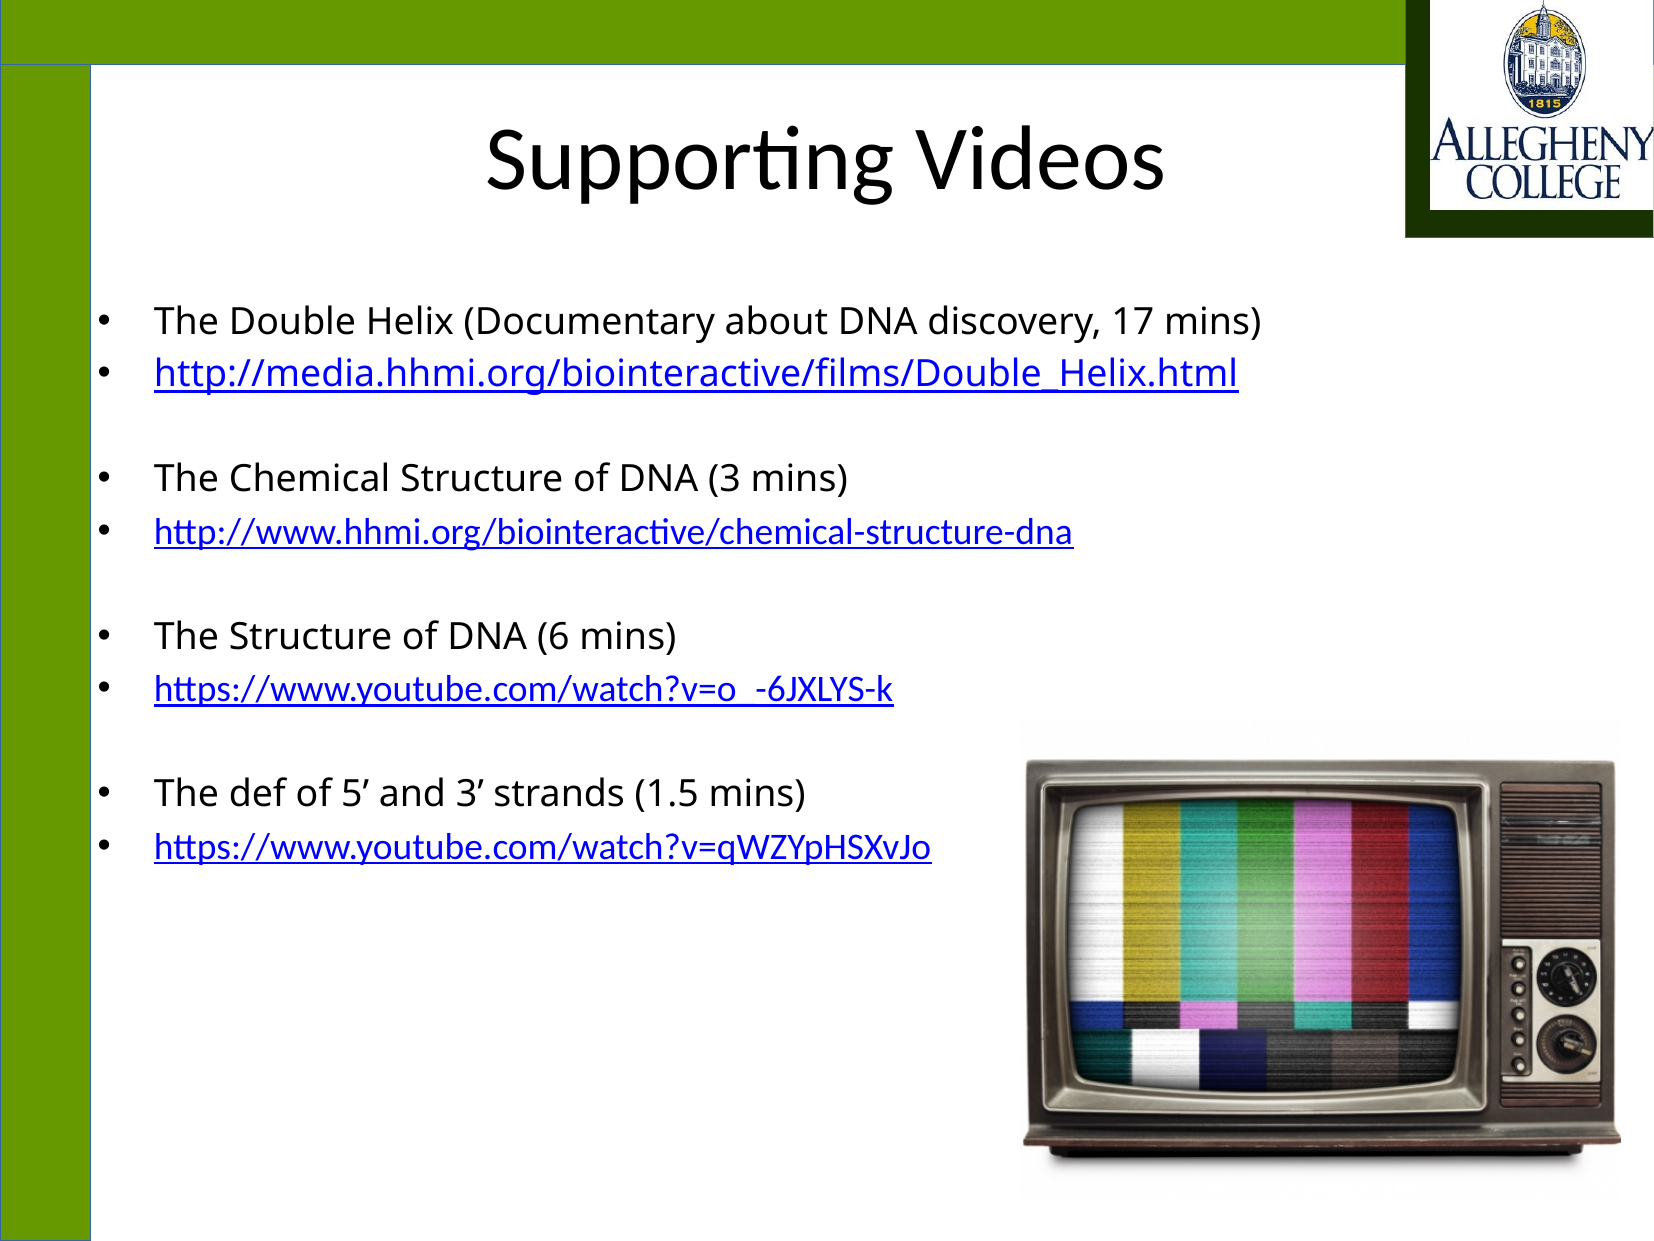

# Supporting Videos
The Double Helix (Documentary about DNA discovery, 17 mins)
http://media.hhmi.org/biointeractive/films/Double_Helix.html
The Chemical Structure of DNA (3 mins)
http://www.hhmi.org/biointeractive/chemical-structure-dna
The Structure of DNA (6 mins)
https://www.youtube.com/watch?v=o_-6JXLYS-k
The def of 5’ and 3’ strands (1.5 mins)
https://www.youtube.com/watch?v=qWZYpHSXvJo